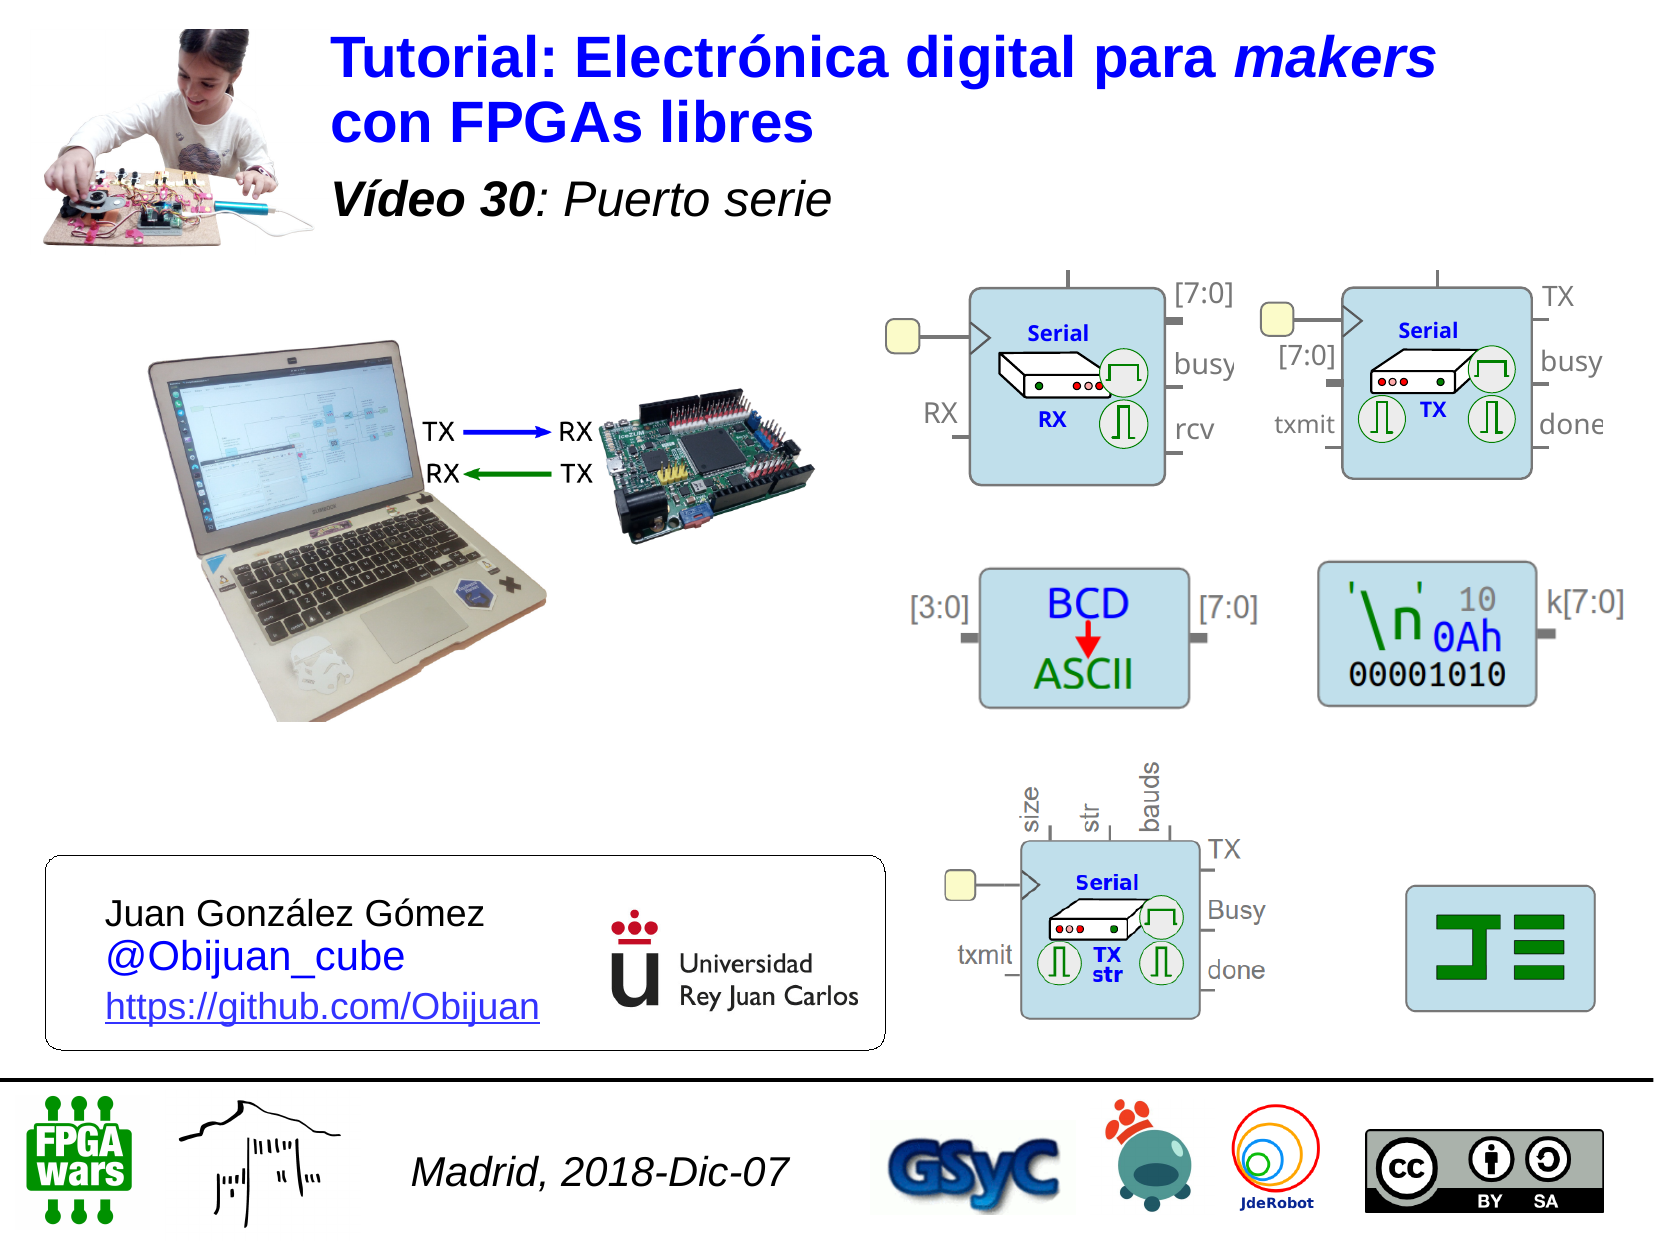

# Tutorial: Electrónica digital para makers con FPGAs libres
Vídeo 30: Puerto serie
Juan González Gómez
@Obijuan_cube
https://github.com/Obijuan
Madrid, 2018-Dic-07